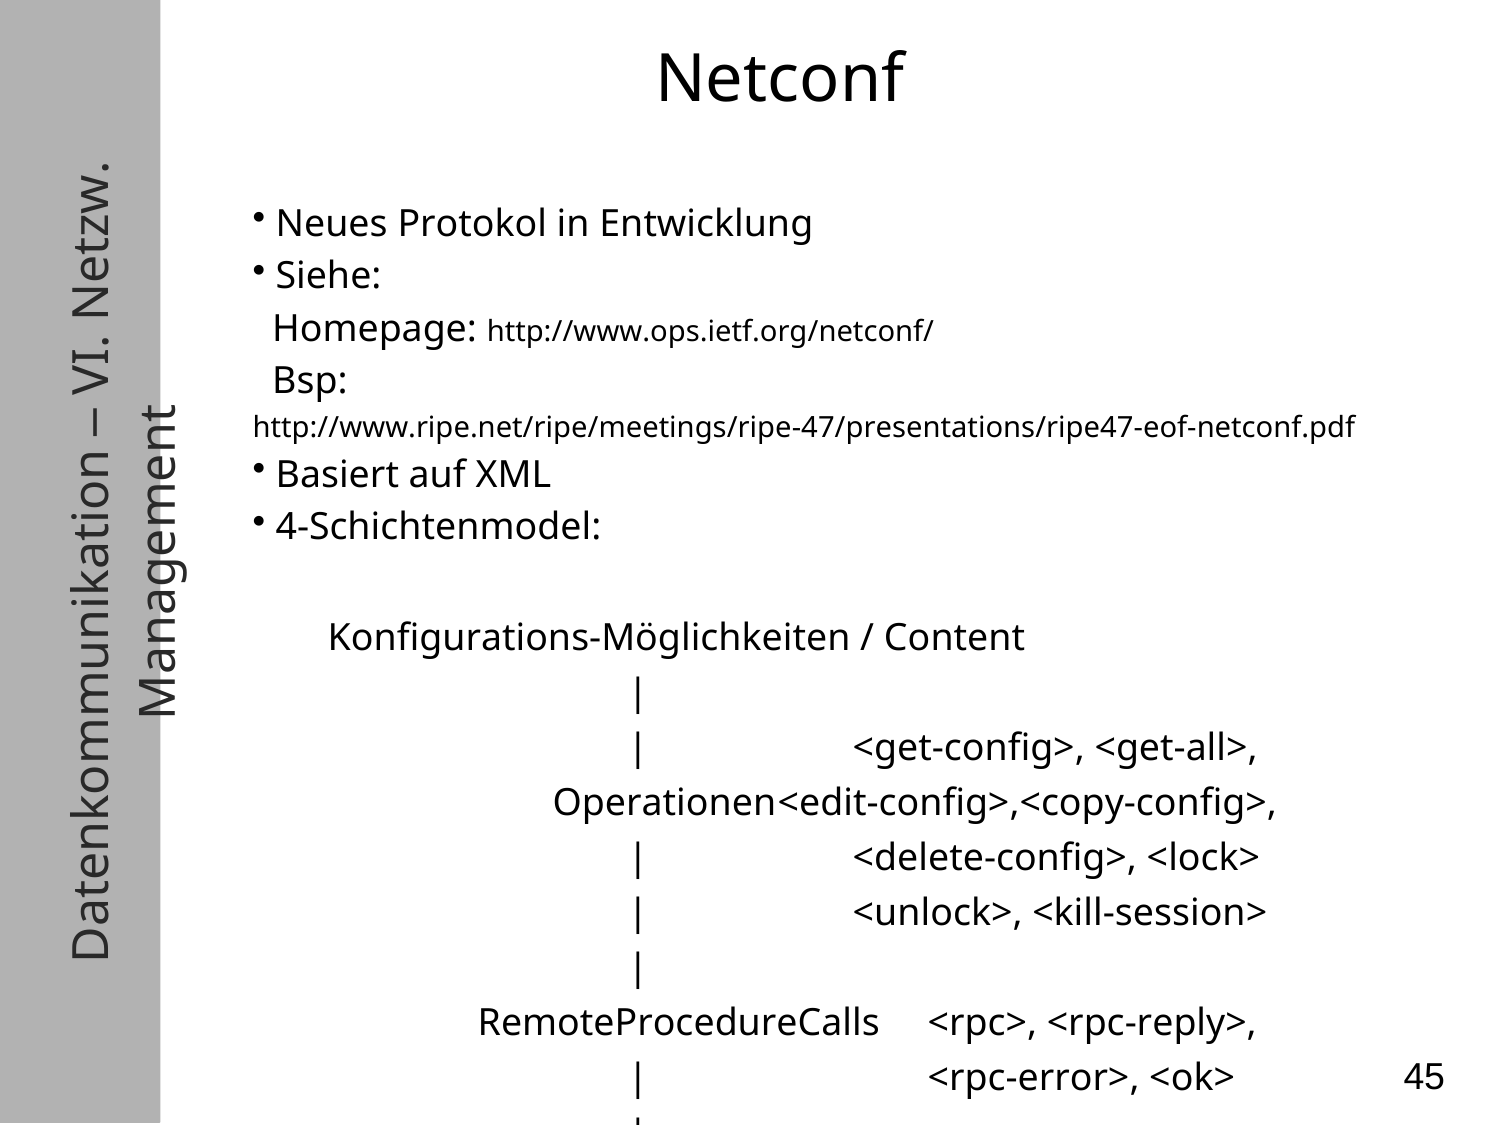

Netconf
 Neues Protokol in Entwicklung
 Siehe:
 Homepage: http://www.ops.ietf.org/netconf/
 Bsp: http://www.ripe.net/ripe/meetings/ripe-47/presentations/ripe47-eof-netconf.pdf
 Basiert auf XML
 4-Schichtenmodel:
	Konfigurations-Möglichkeiten / Content
					|
					|			<get-config>, <get-all>,
				Operationen	<edit-config>,<copy-config>,
					|			<delete-config>, <lock>
					|			<unlock>, <kill-session>
					|
			RemoteProcedureCalls	<rpc>, <rpc-reply>,
					|				<rpc-error>, <ok>
					|
			sicherer Transport		SSH, SOAP oder BEEP
Datenkommunikation – VI. Netzw. Management